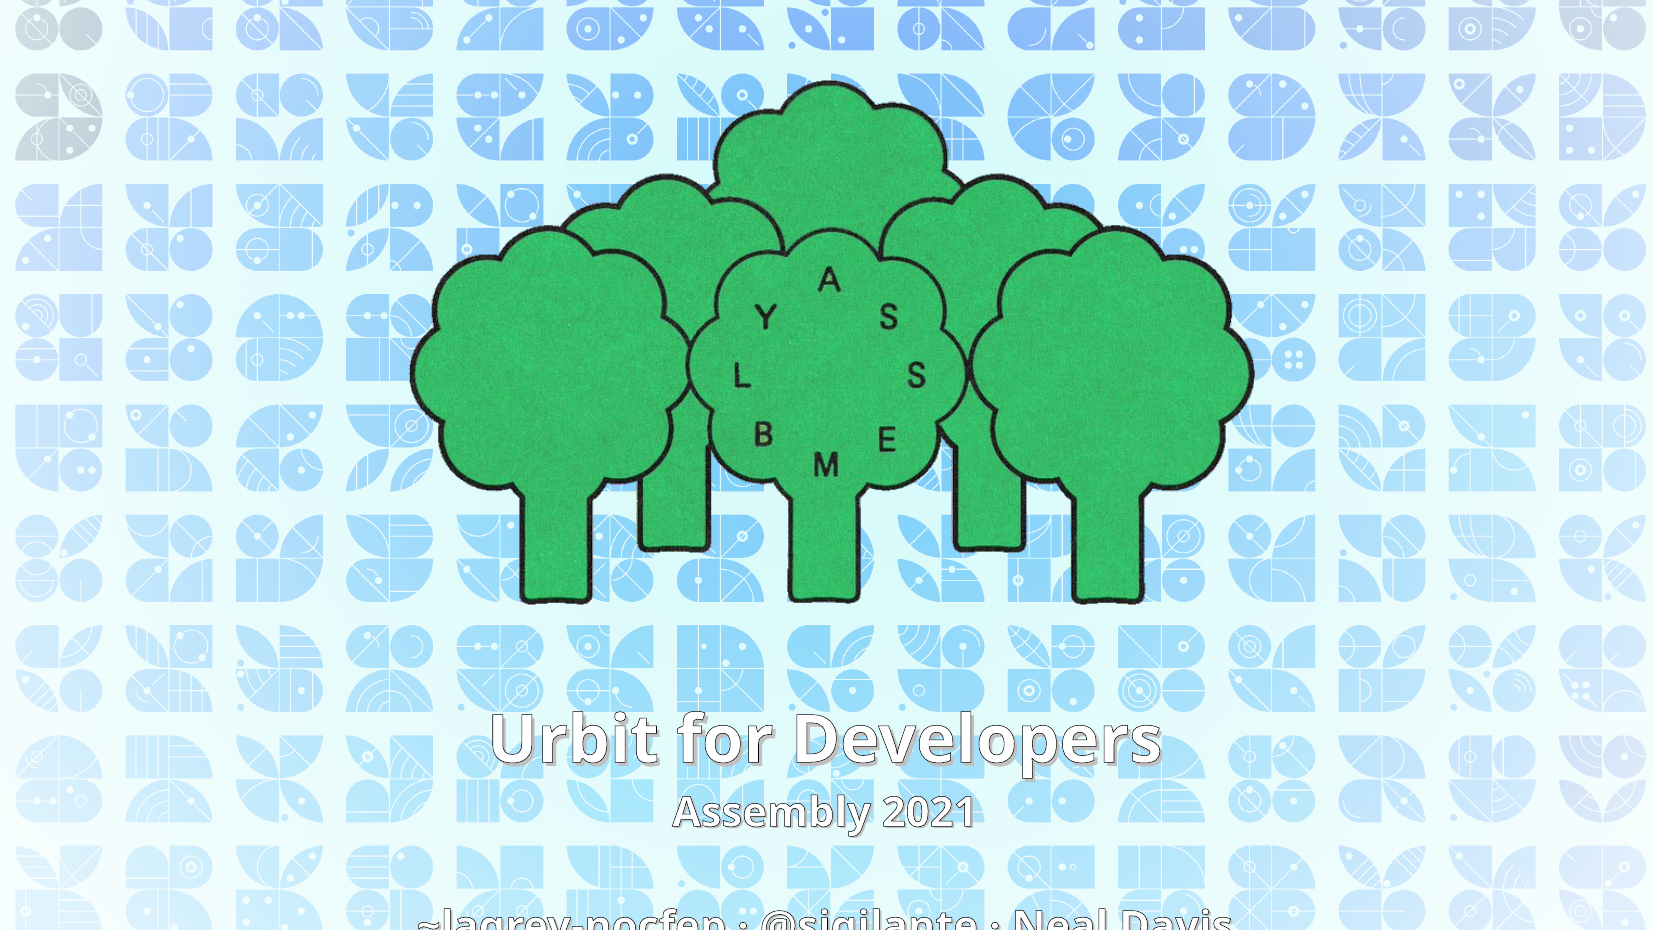

Urbit for Developers
Assembly 2021
~lagrev-nocfep · @sigilante · Neal Davis